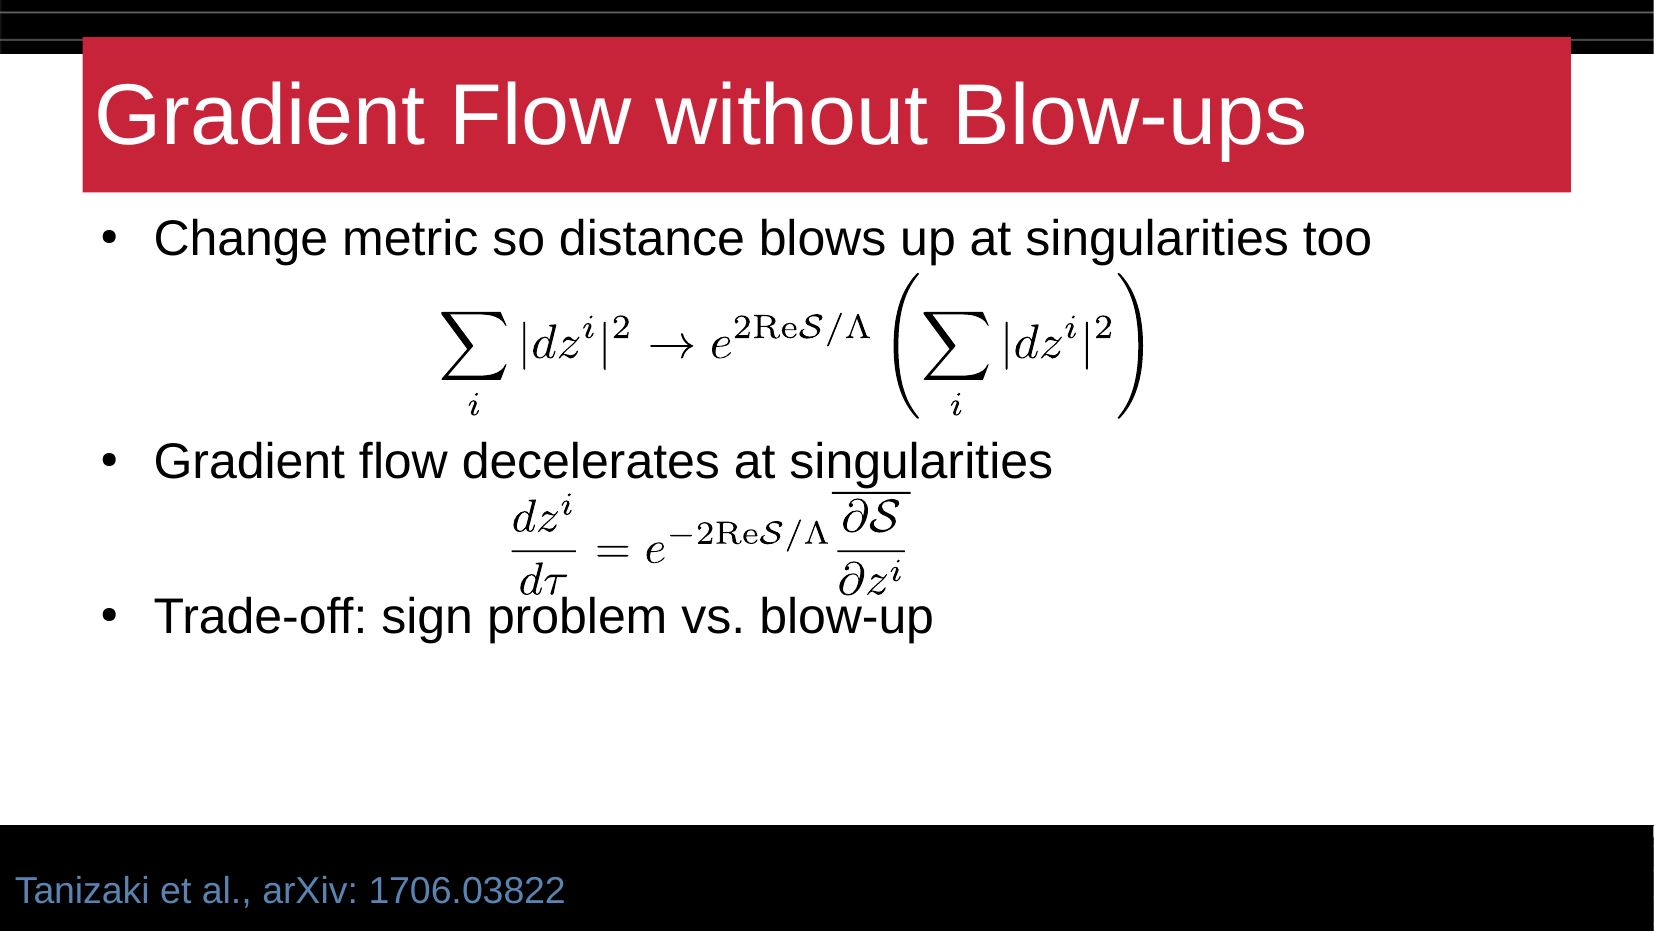

Gradient Flow without Blow-ups
# Change metric so distance blows up at singularities too
Gradient flow decelerates at singularities
Trade-off: sign problem vs. blow-up
Tanizaki et al., arXiv: 1706.03822